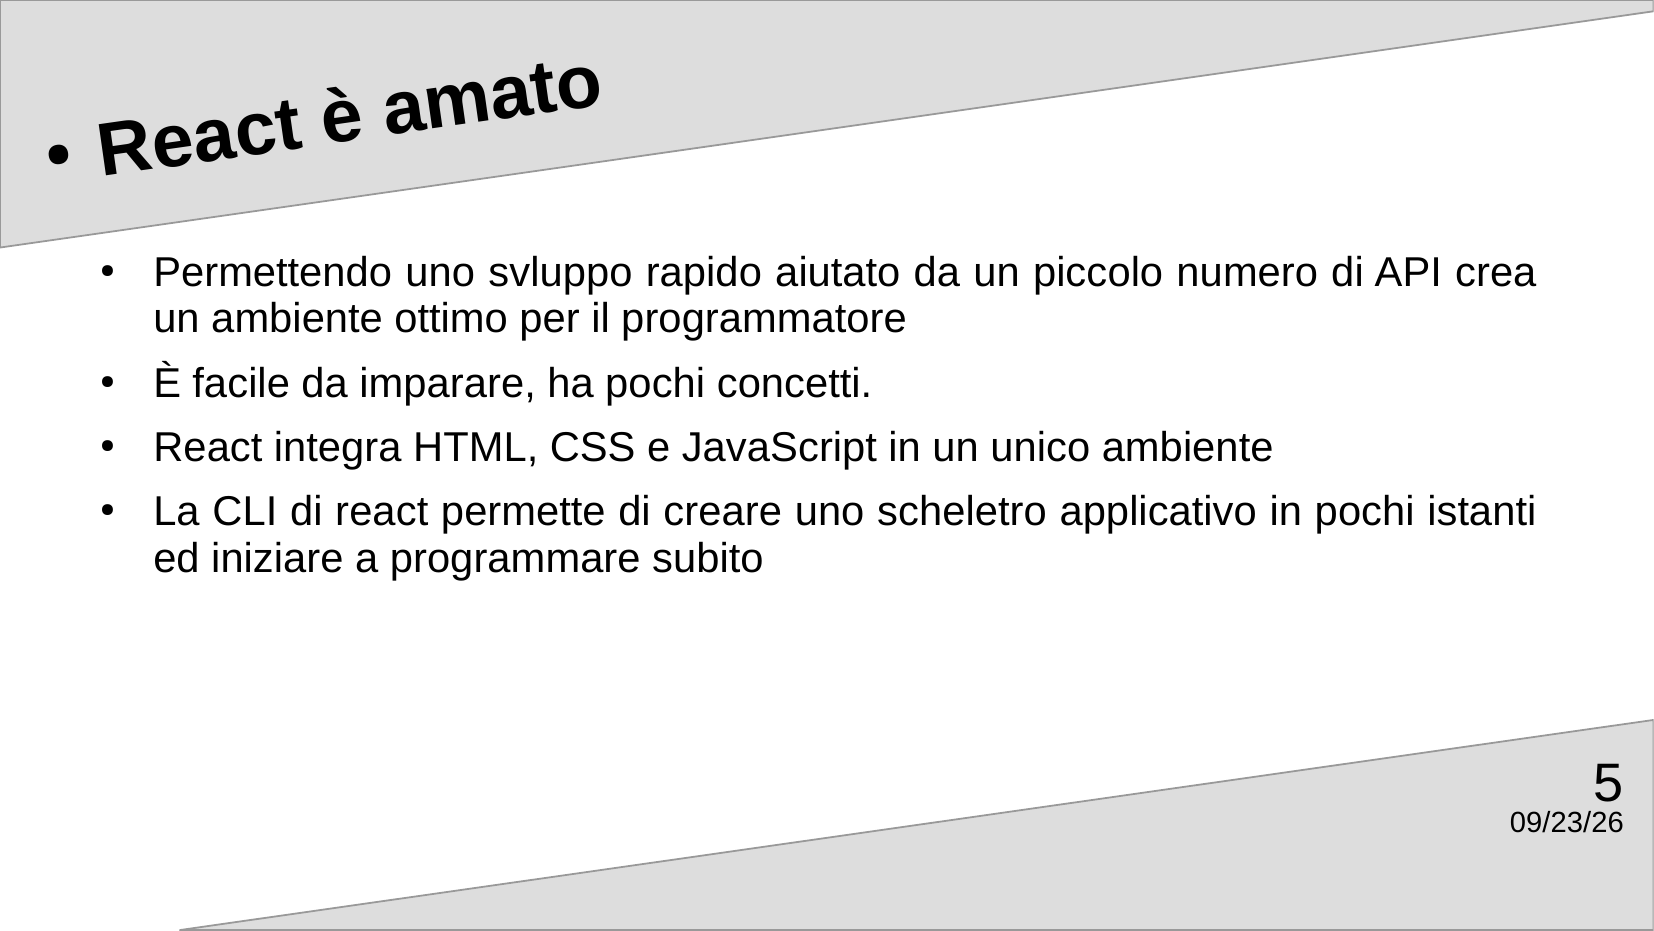

# React	è amato
Permettendo uno svluppo rapido aiutato da un piccolo numero di API crea un ambiente ottimo per il programmatore
È facile da imparare, ha pochi concetti.
React integra HTML, CSS e JavaScript in un unico ambiente
La CLI di react permette di creare uno scheletro applicativo in pochi istanti ed iniziare a programmare subito
5